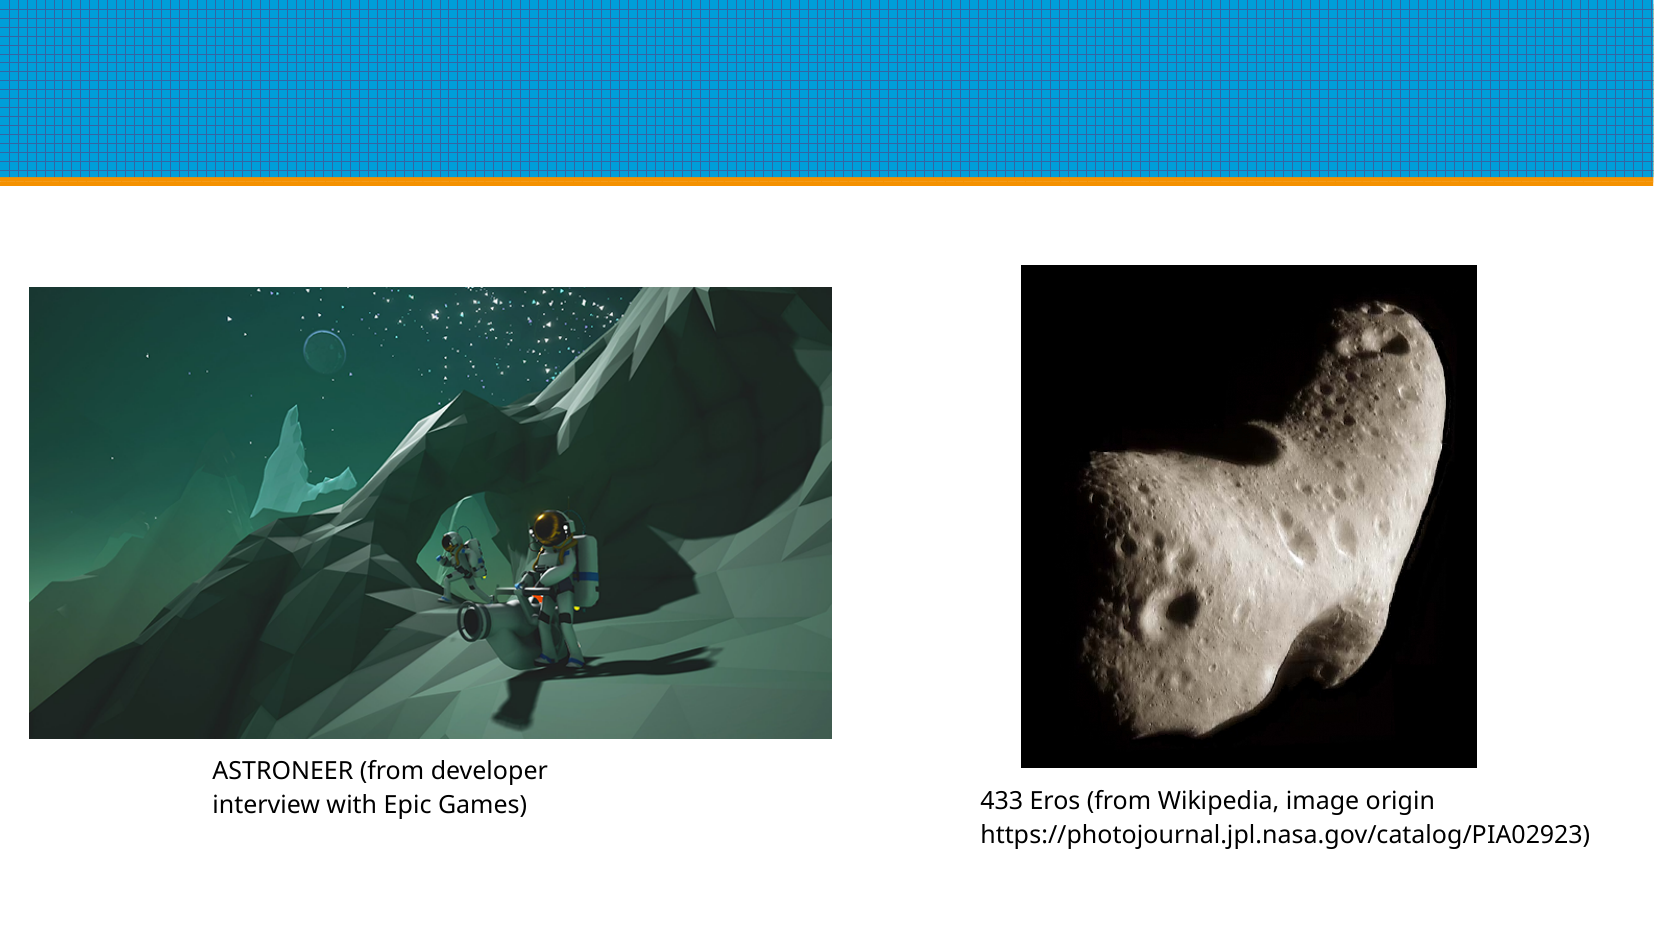

433 Eros (from Wikipedia, image origin https://photojournal.jpl.nasa.gov/catalog/PIA02923)
ASTRONEER (from developer interview with Epic Games)